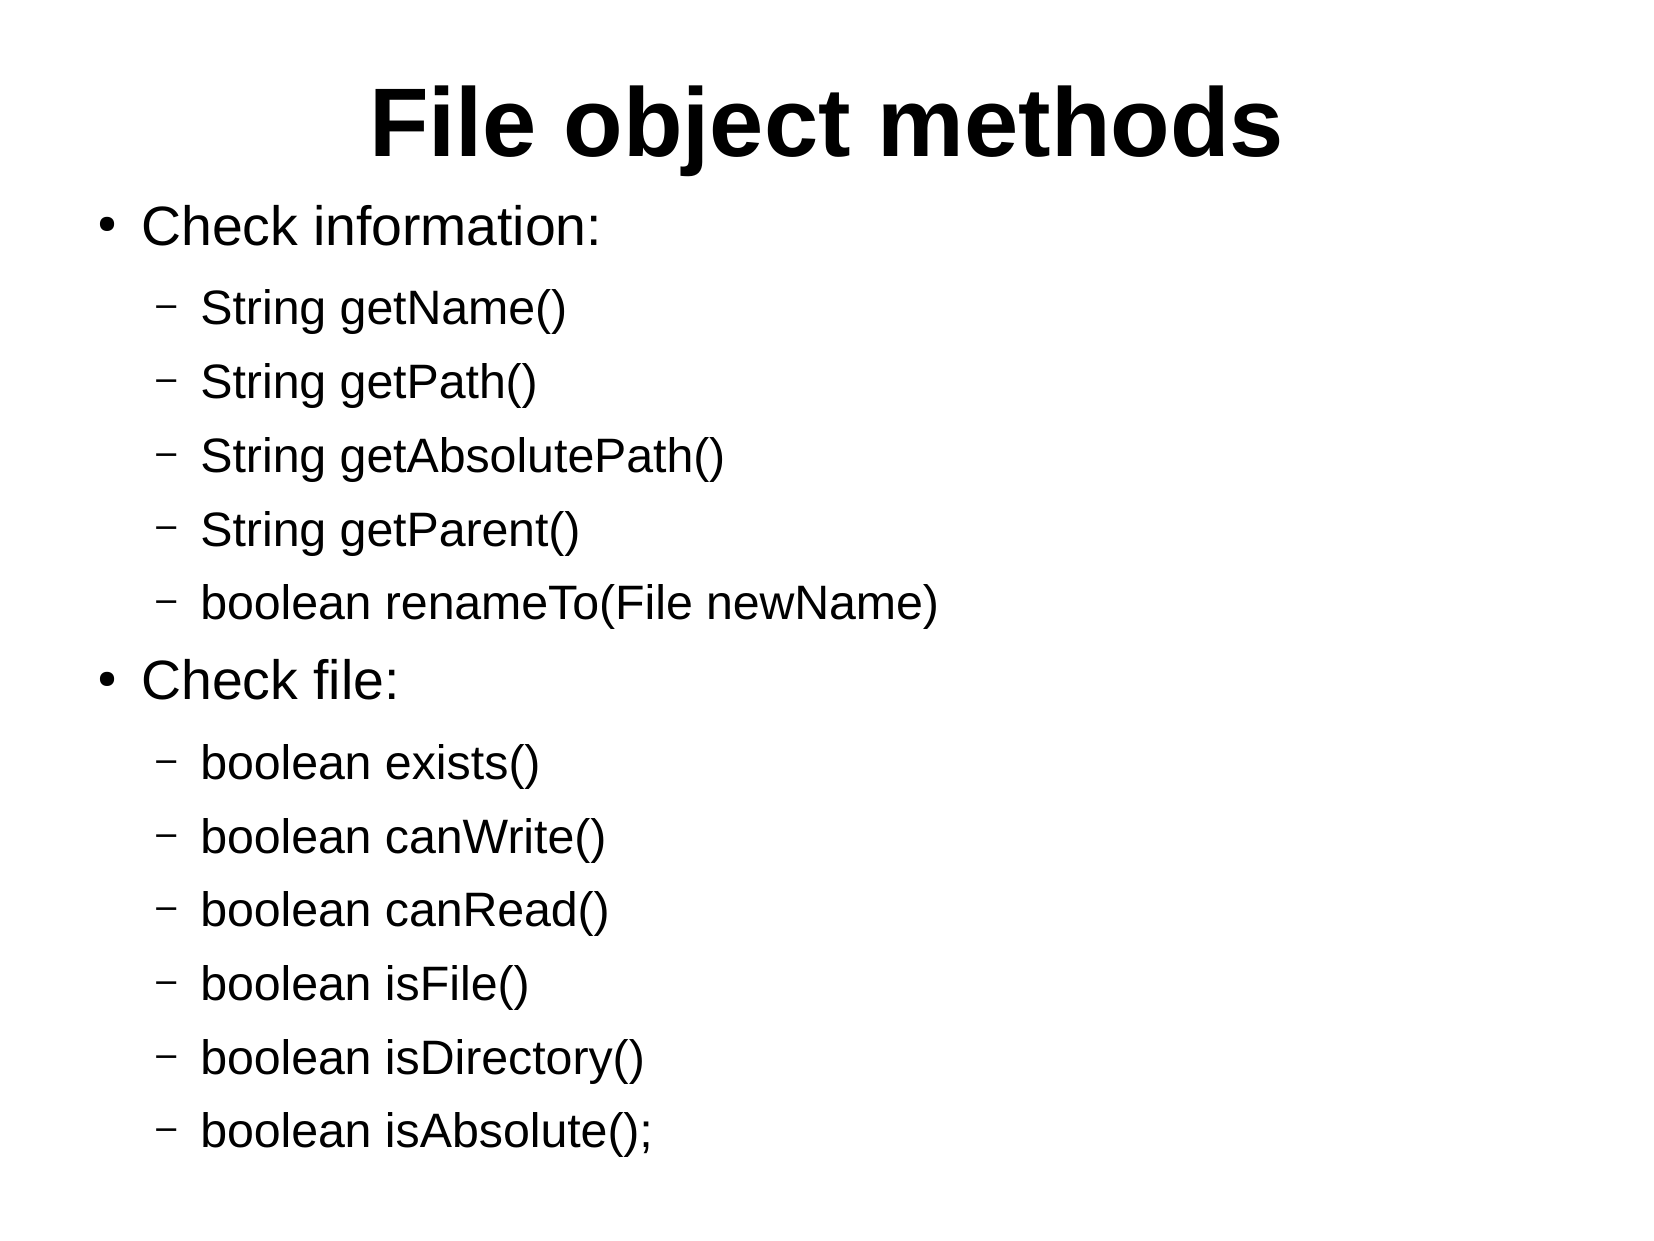

# File object methods
Check information:
String getName()
String getPath()
String getAbsolutePath()
String getParent()
boolean renameTo(File newName)
Check file:
boolean exists()
boolean canWrite()
boolean canRead()
boolean isFile()
boolean isDirectory()
boolean isAbsolute();